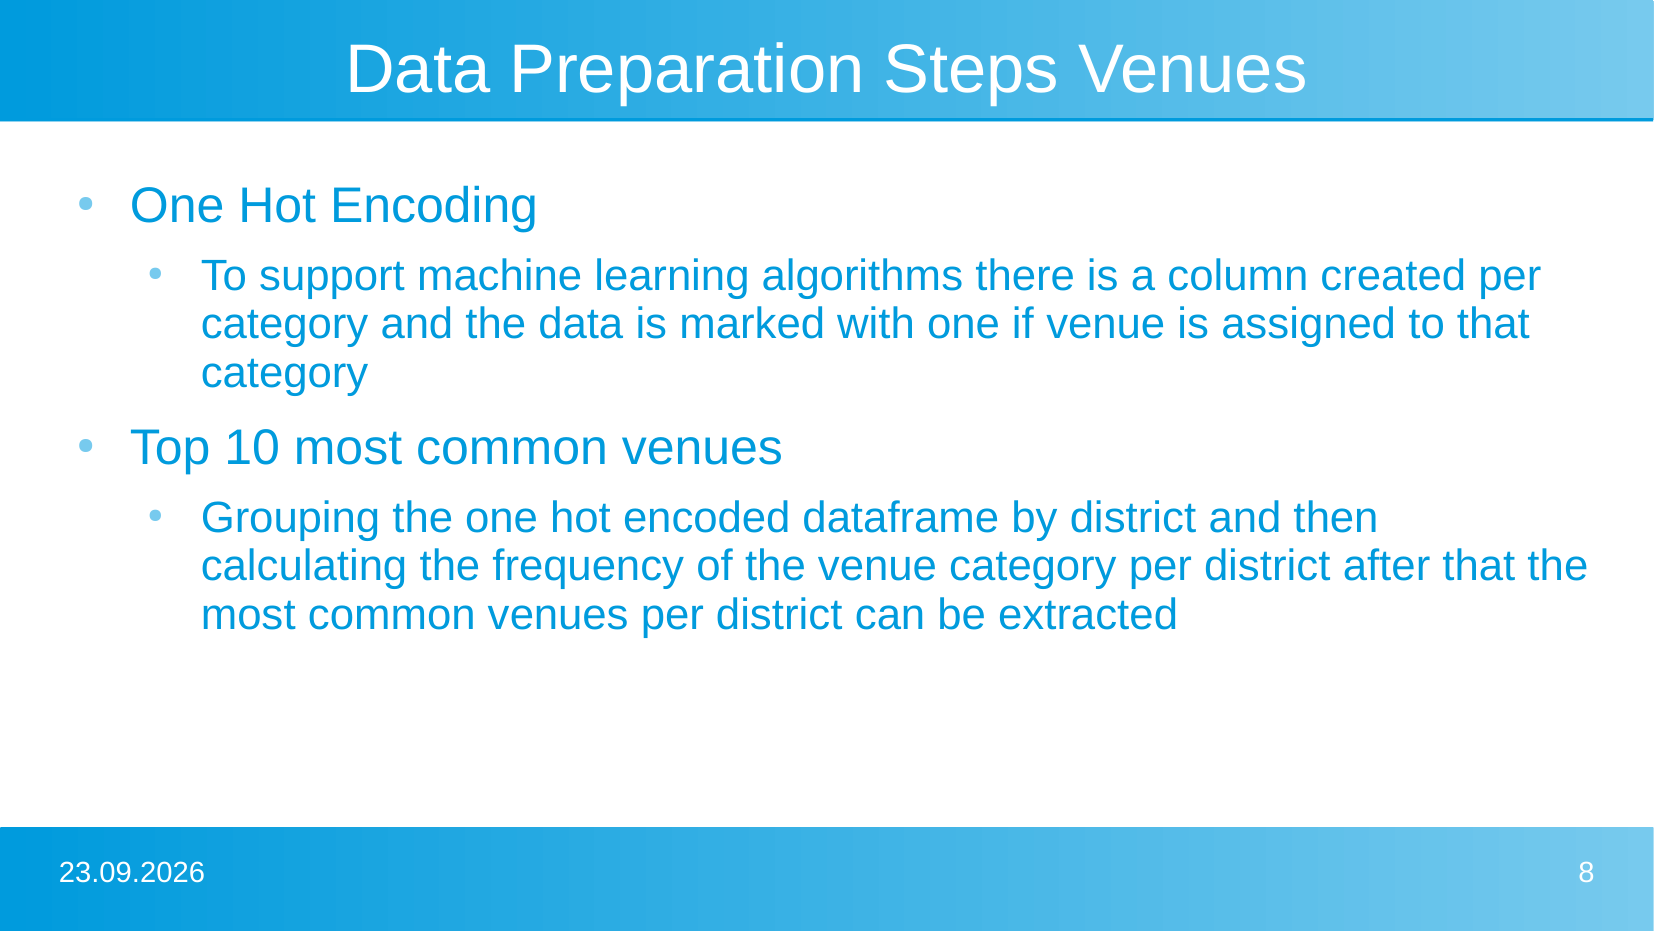

# Data Preparation Steps Venues
One Hot Encoding
To support machine learning algorithms there is a column created per category and the data is marked with one if venue is assigned to that category
Top 10 most common venues
Grouping the one hot encoded dataframe by district and then calculating the frequency of the venue category per district after that the most common venues per district can be extracted
8